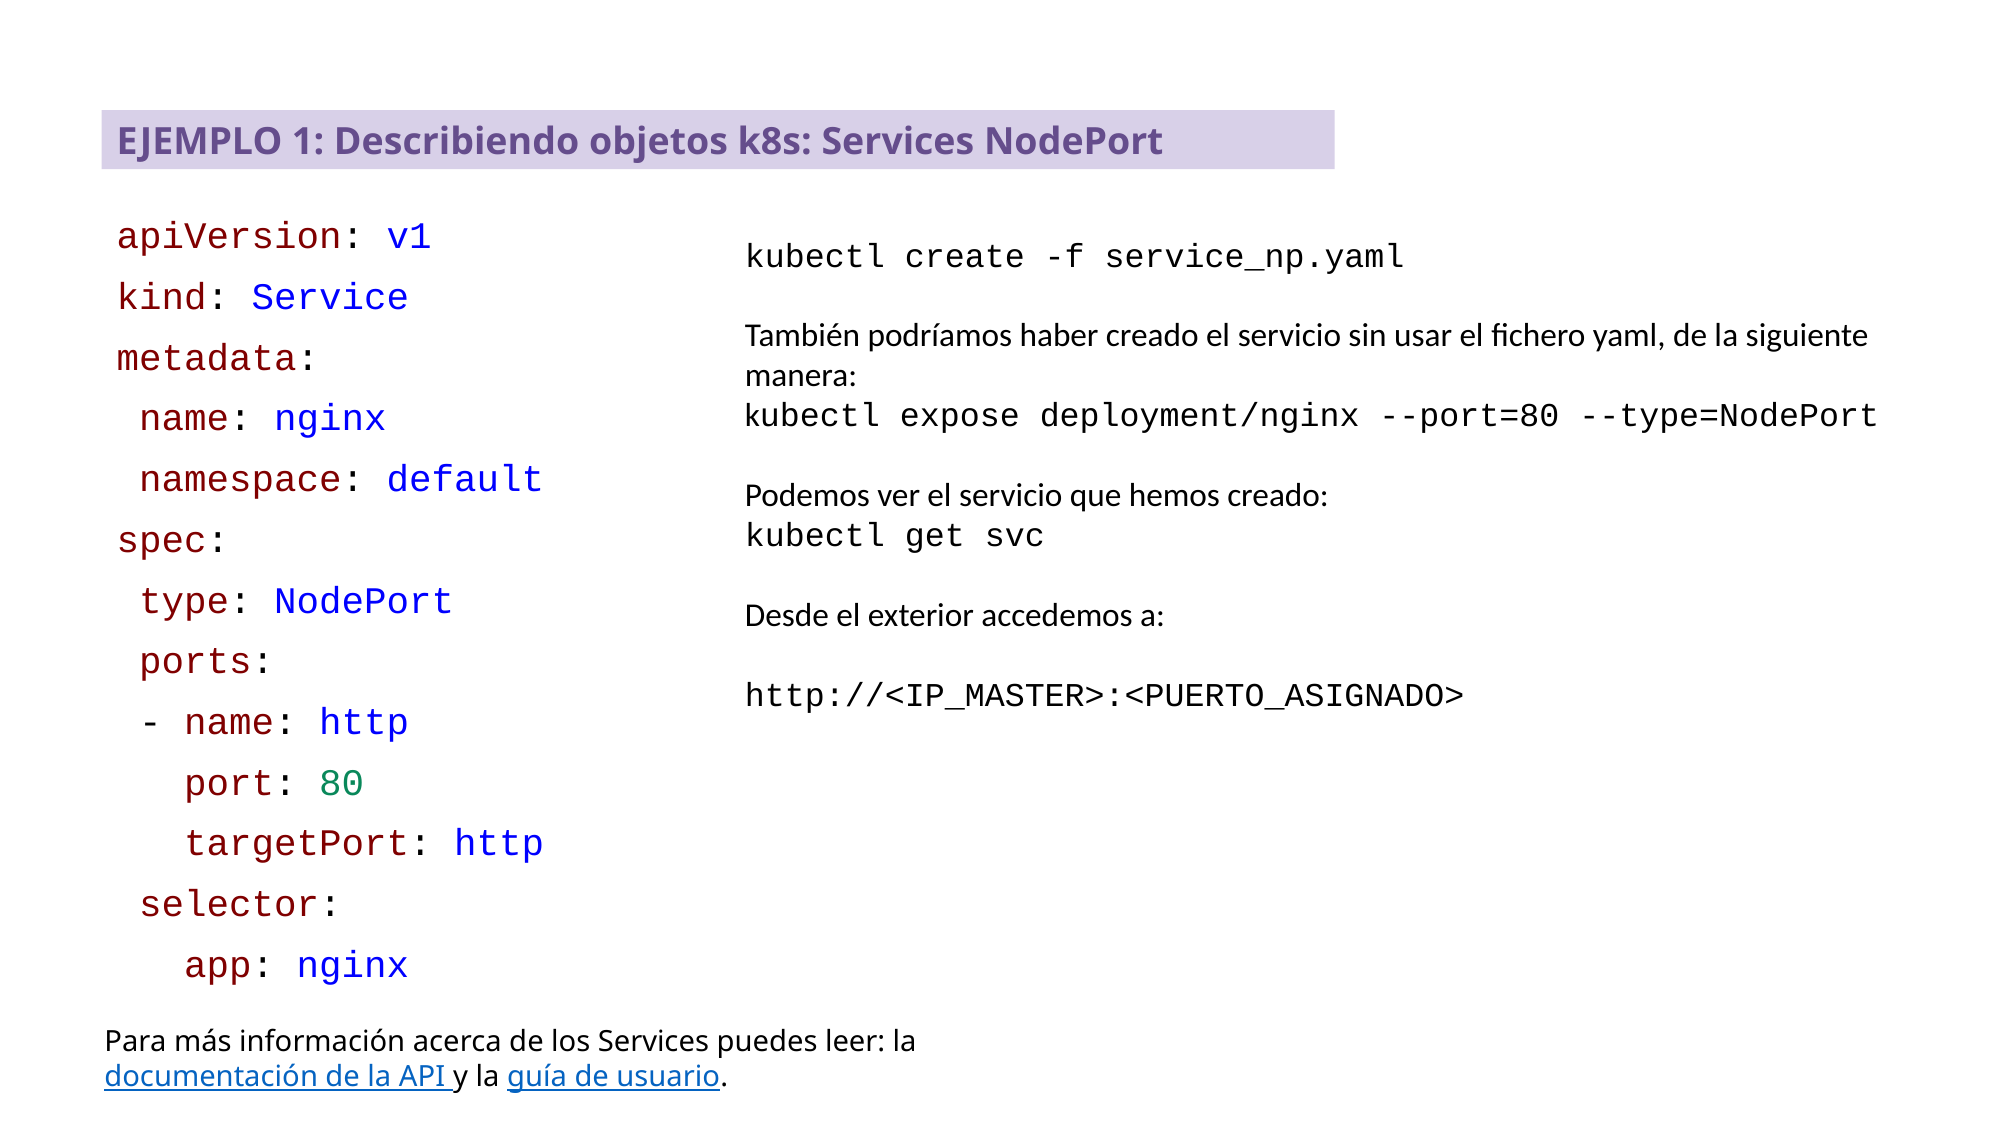

EJEMPLO 1: Describiendo objetos k8s: Services NodePort
apiVersion: v1
kind: Service
metadata:
 name: nginx
 namespace: default
spec:
 type: NodePort
 ports:
 - name: http
 port: 80
 targetPort: http
 selector:
 app: nginx
kubectl create -f service_np.yaml
También podríamos haber creado el servicio sin usar el fichero yaml, de la siguiente manera:
kubectl expose deployment/nginx --port=80 --type=NodePort
Podemos ver el servicio que hemos creado:
kubectl get svc
Desde el exterior accedemos a:
http://<IP_MASTER>:<PUERTO_ASIGNADO>
Para más información acerca de los Services puedes leer: la documentación de la API y la guía de usuario.